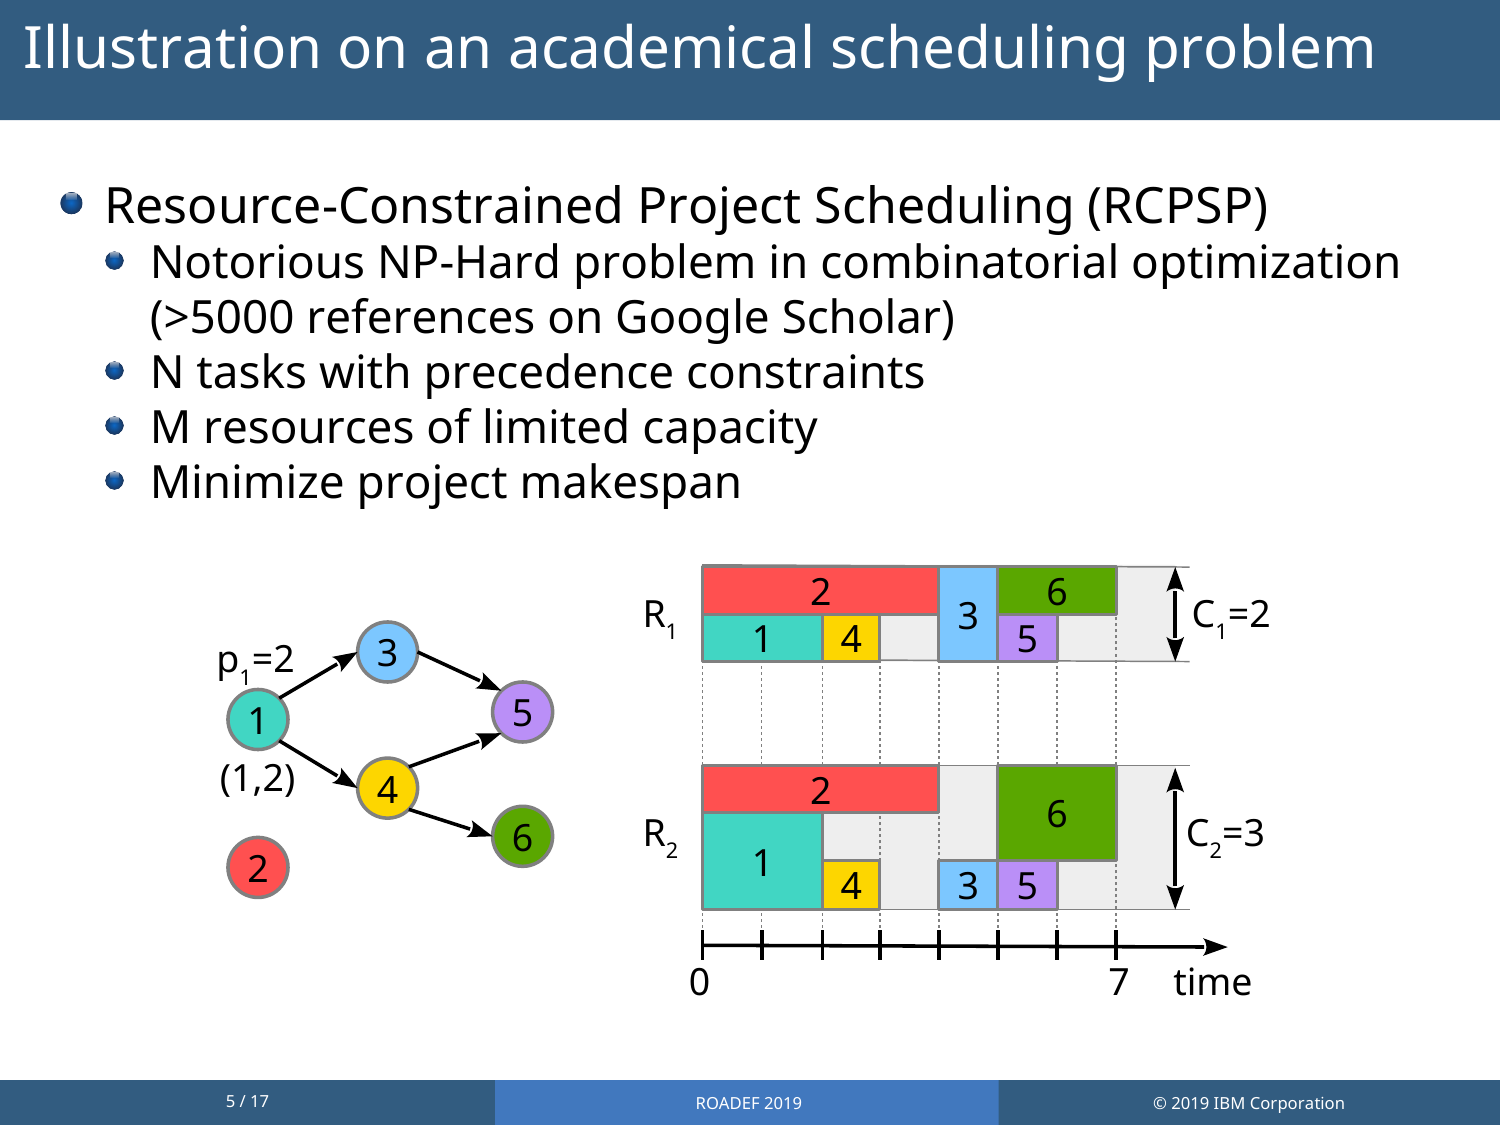

# Illustration on an academical scheduling problem
Resource-Constrained Project Scheduling (RCPSP)
Notorious NP-Hard problem in combinatorial optimization (>5000 references on Google Scholar)
N tasks with precedence constraints
M resources of limited capacity
Minimize project makespan
2
3
6
R1
C1=2
1
4
5
3
p1=2
5
1
(1,2)
4
2
6
R2
C2=3
6
1
2
4
3
5
0
7
time